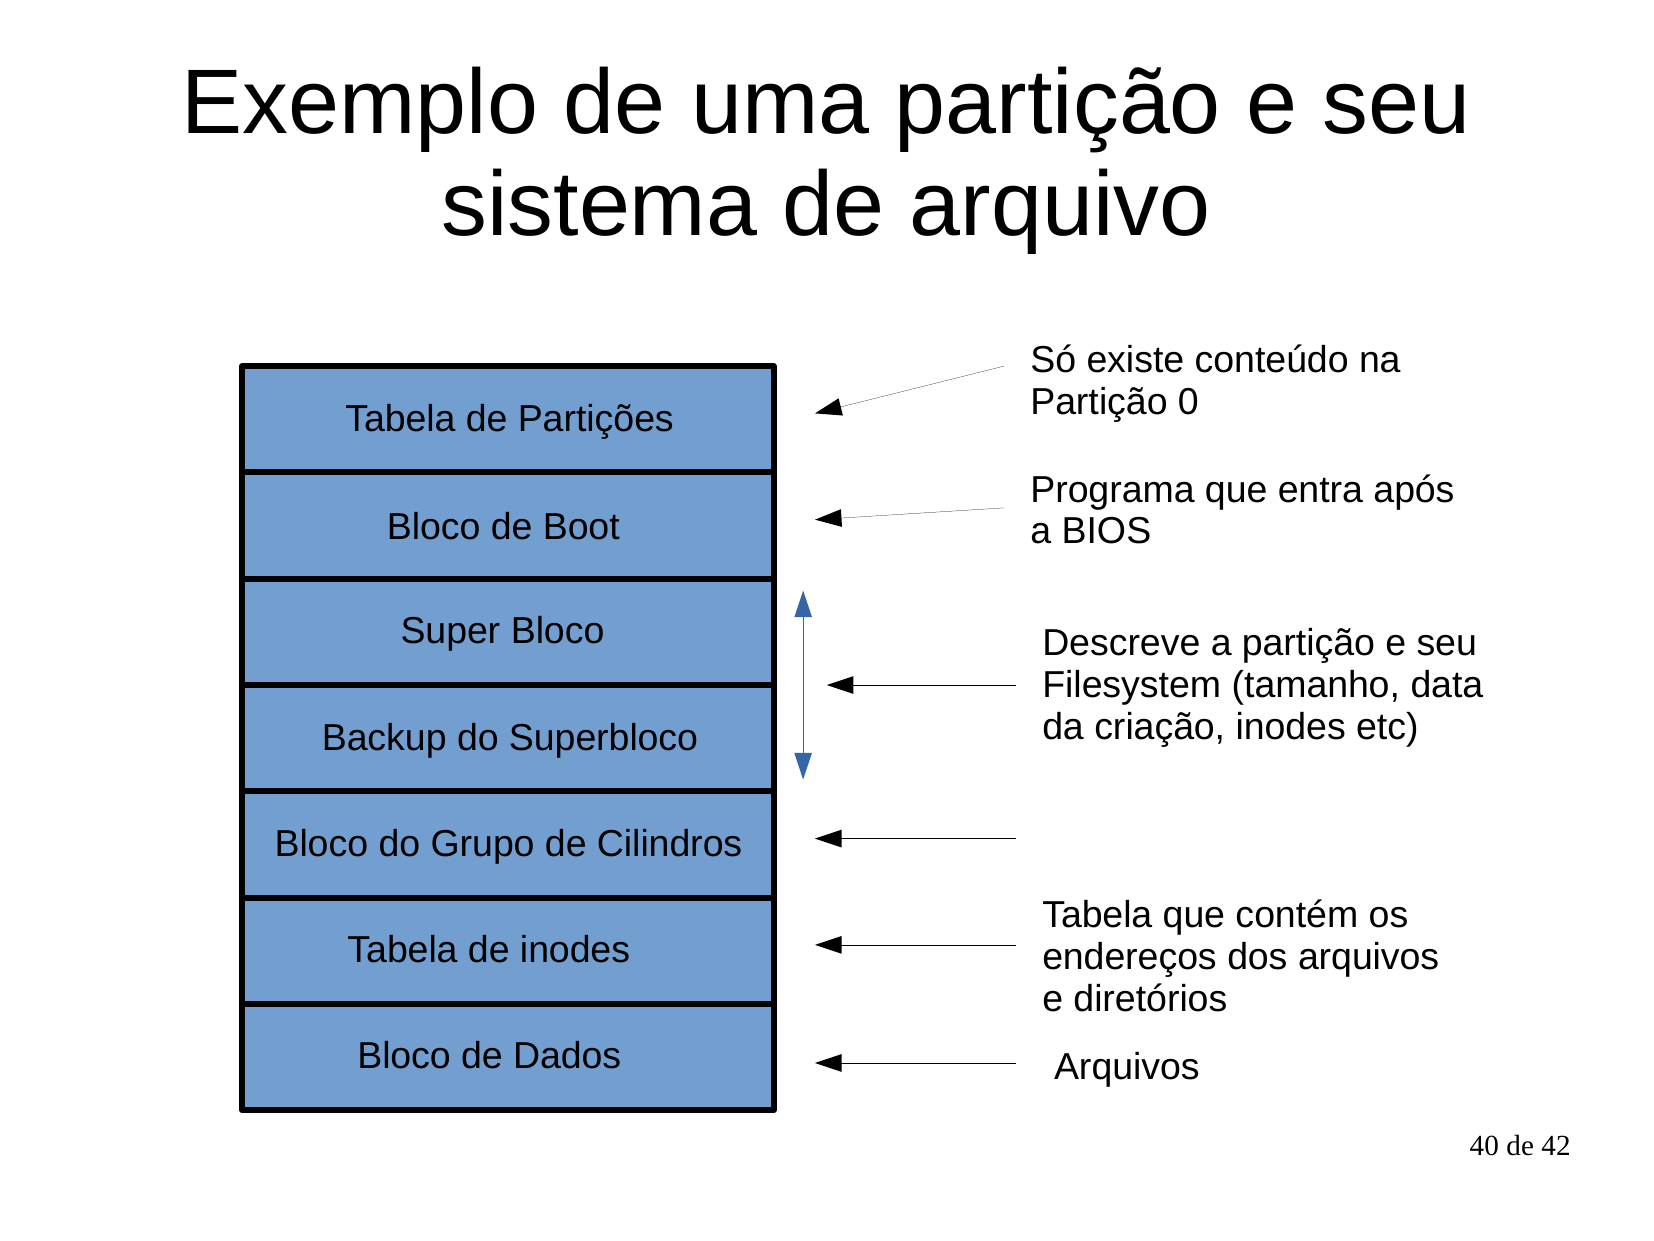

# Exemplo de uma partição e seu sistema de arquivo
Só existe conteúdo na
Partição 0
Tabela de Partições
Programa que entra após
a BIOS
Bloco de Boot
Super Bloco
Descreve a partição e seu
Filesystem (tamanho, data
da criação, inodes etc)
Backup do Superbloco
Bloco do Grupo de Cilindros
Tabela que contém os
endereços dos arquivos
e diretórios
Tabela de inodes
Bloco de Dados
Arquivos
40